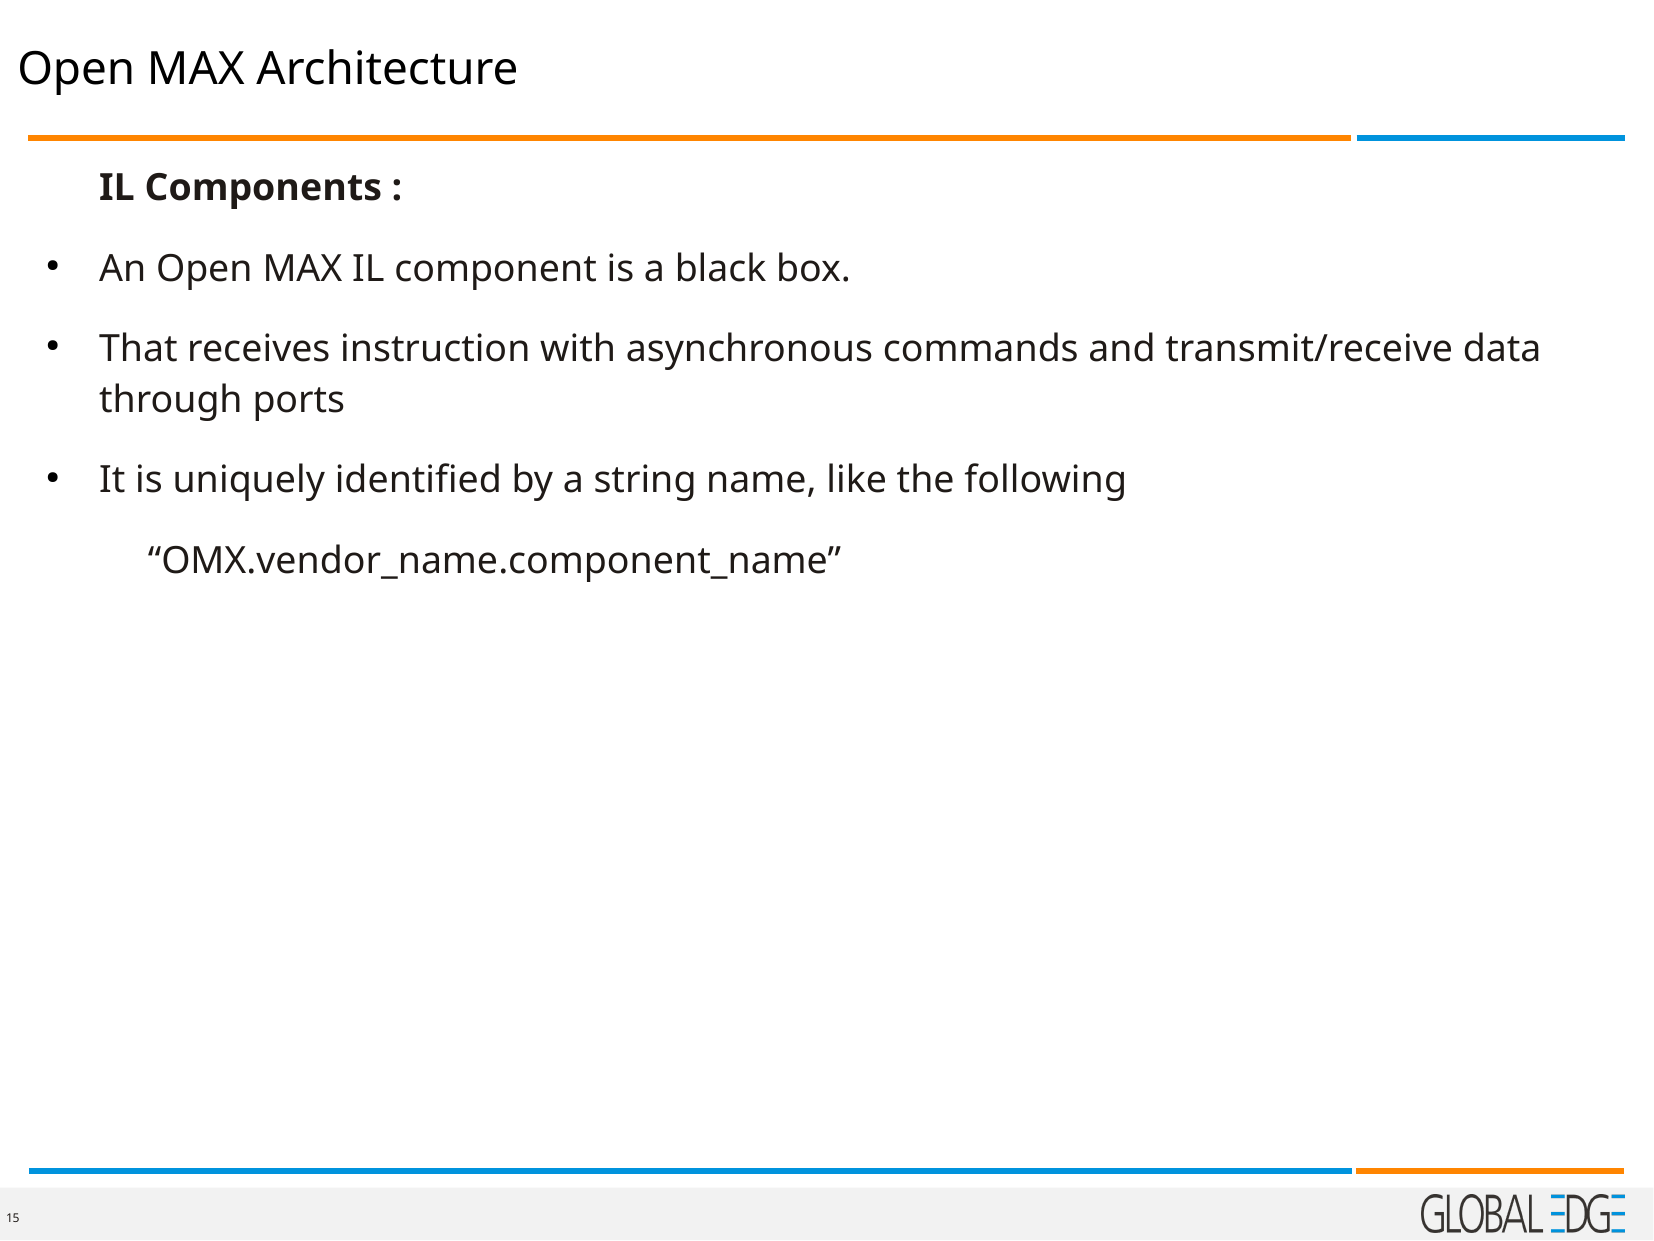

# Open MAX Architecture
IL Components :
An Open MAX IL component is a black box.
That receives instruction with asynchronous commands and transmit/receive data through ports
It is uniquely identified by a string name, like the following
 “OMX.vendor_name.component_name”